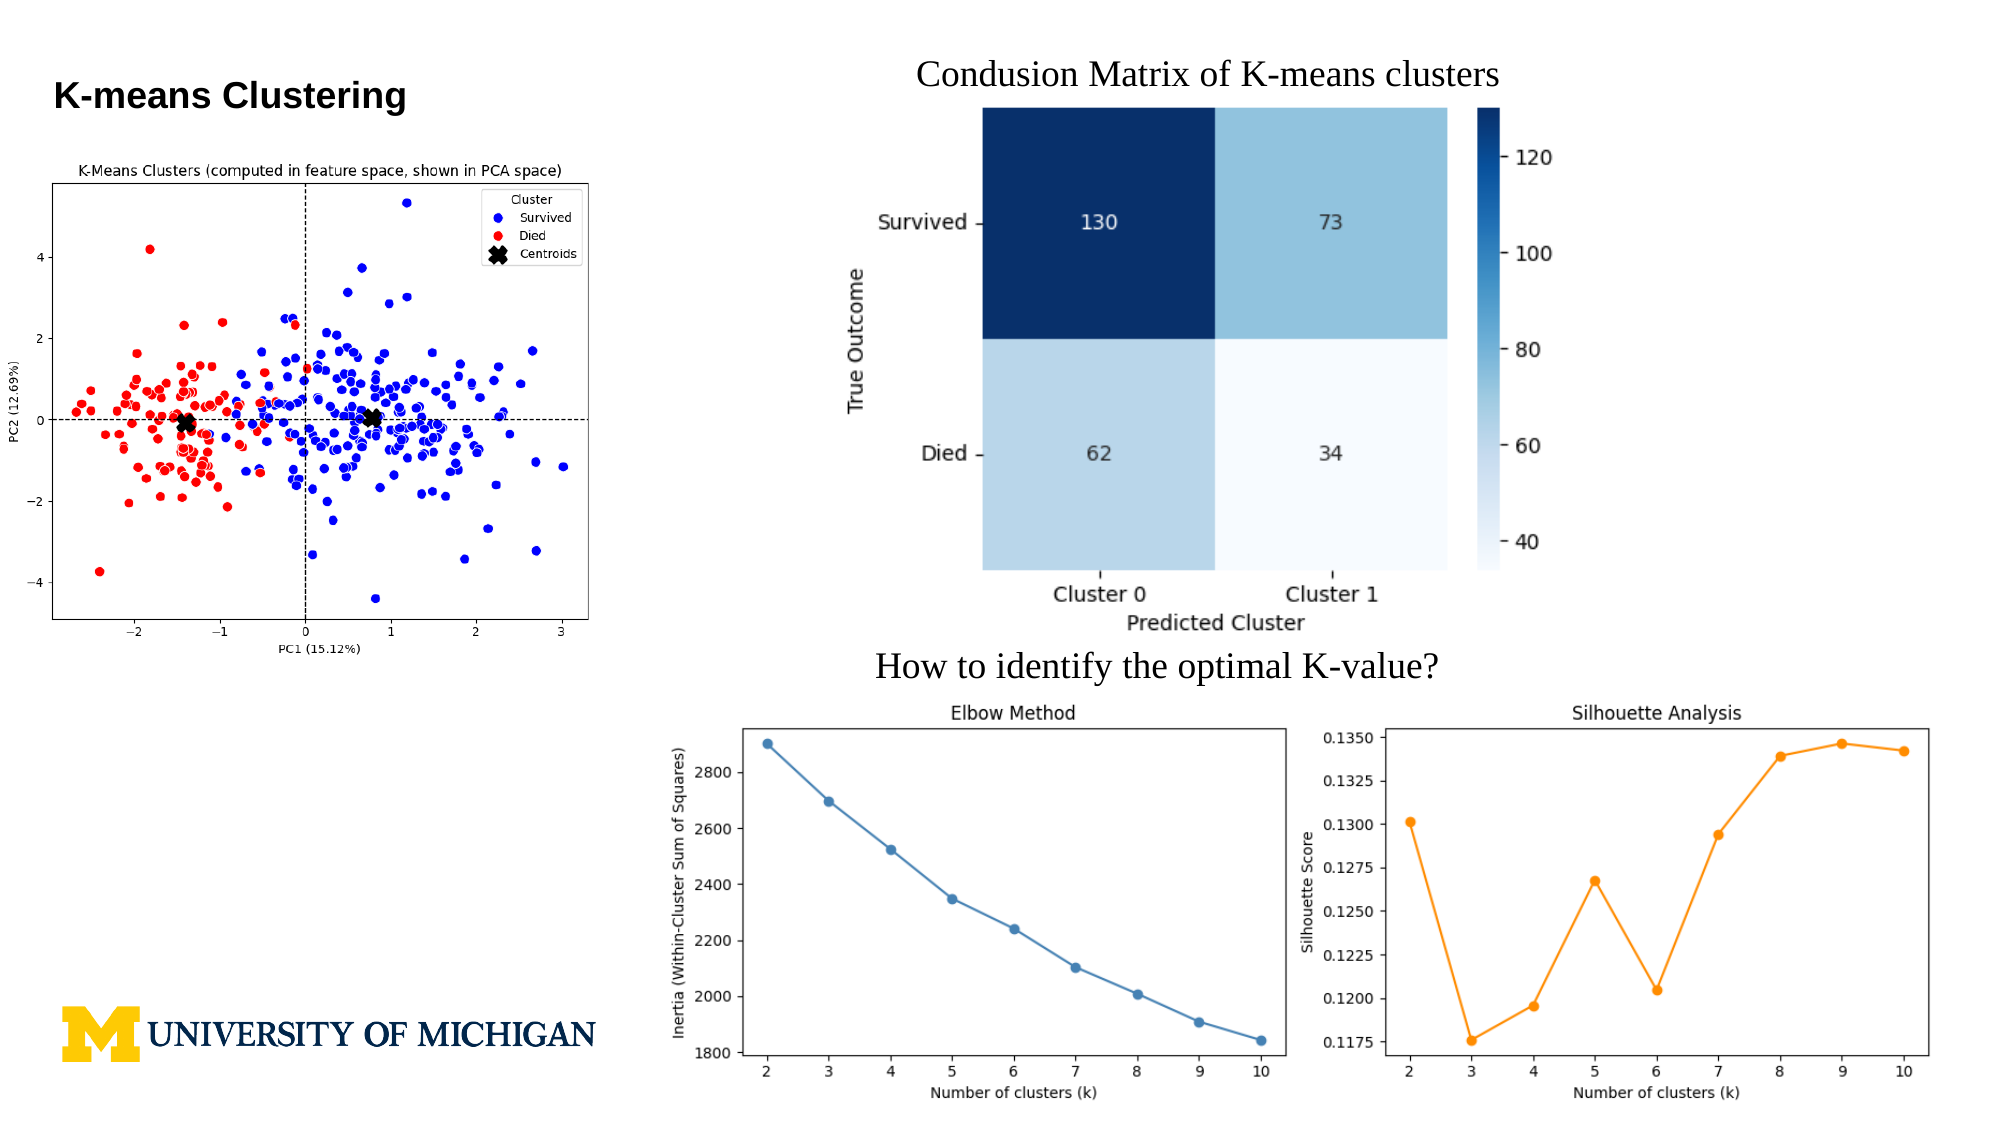

Condusion Matrix of K-means clusters
K-means Clustering
How to identify the optimal K-value?